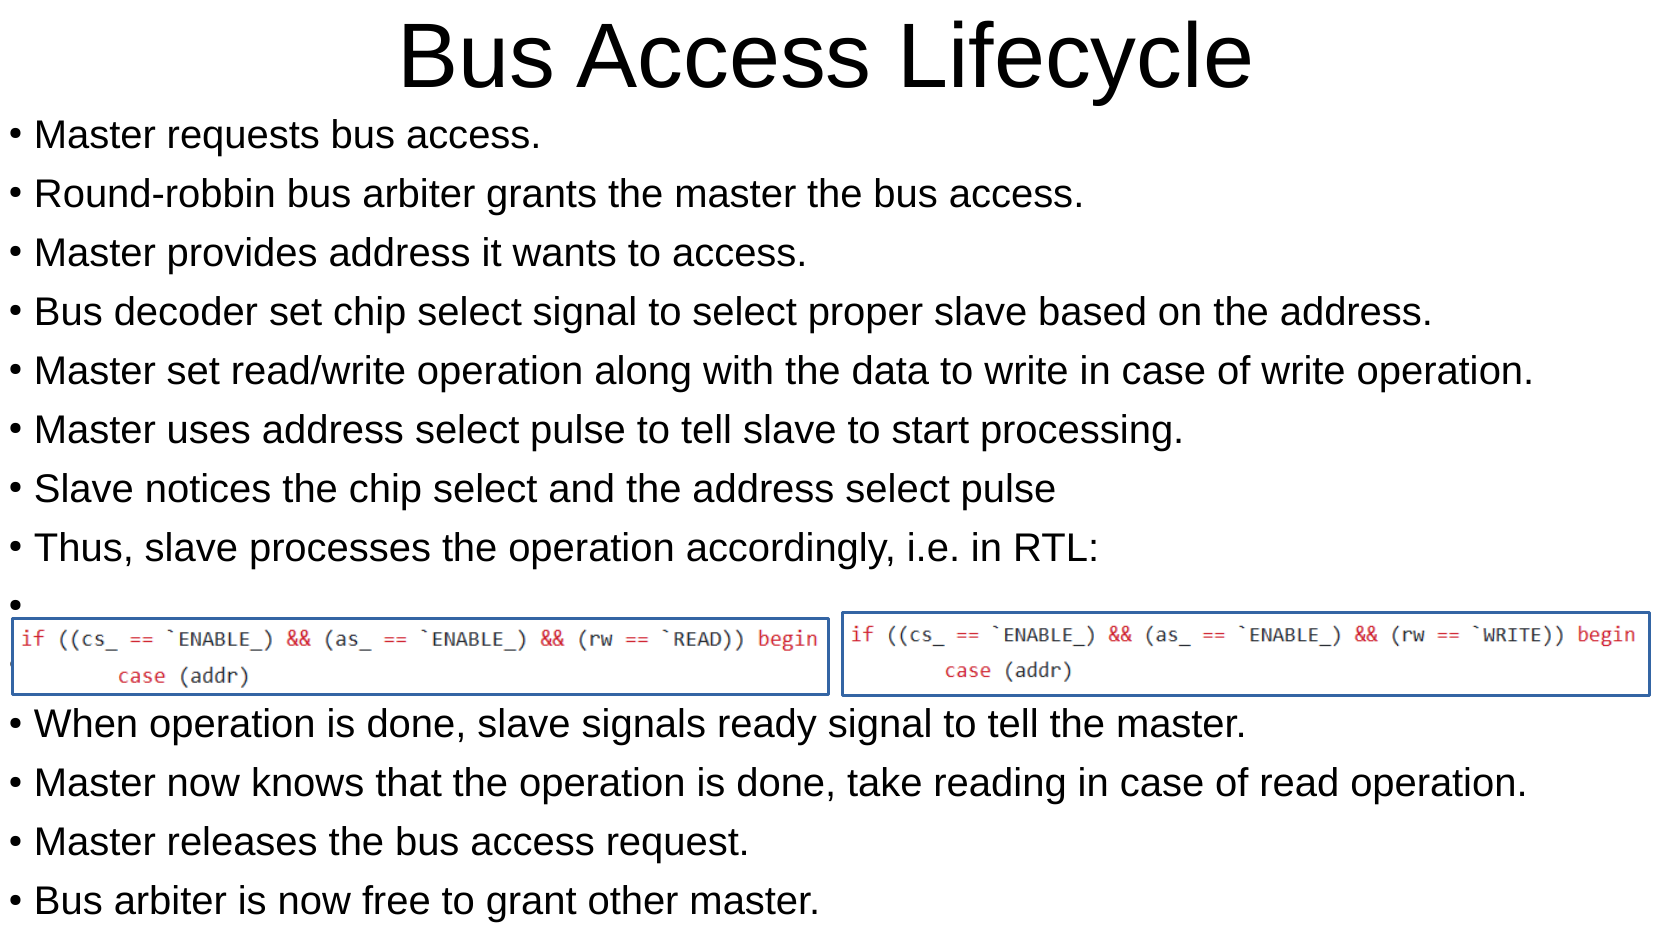

# Bus Access Lifecycle
Master requests bus access.
Round-robbin bus arbiter grants the master the bus access.
Master provides address it wants to access.
Bus decoder set chip select signal to select proper slave based on the address.
Master set read/write operation along with the data to write in case of write operation.
Master uses address select pulse to tell slave to start processing.
Slave notices the chip select and the address select pulse
Thus, slave processes the operation accordingly, i.e. in RTL:
When operation is done, slave signals ready signal to tell the master.
Master now knows that the operation is done, take reading in case of read operation.
Master releases the bus access request.
Bus arbiter is now free to grant other master.